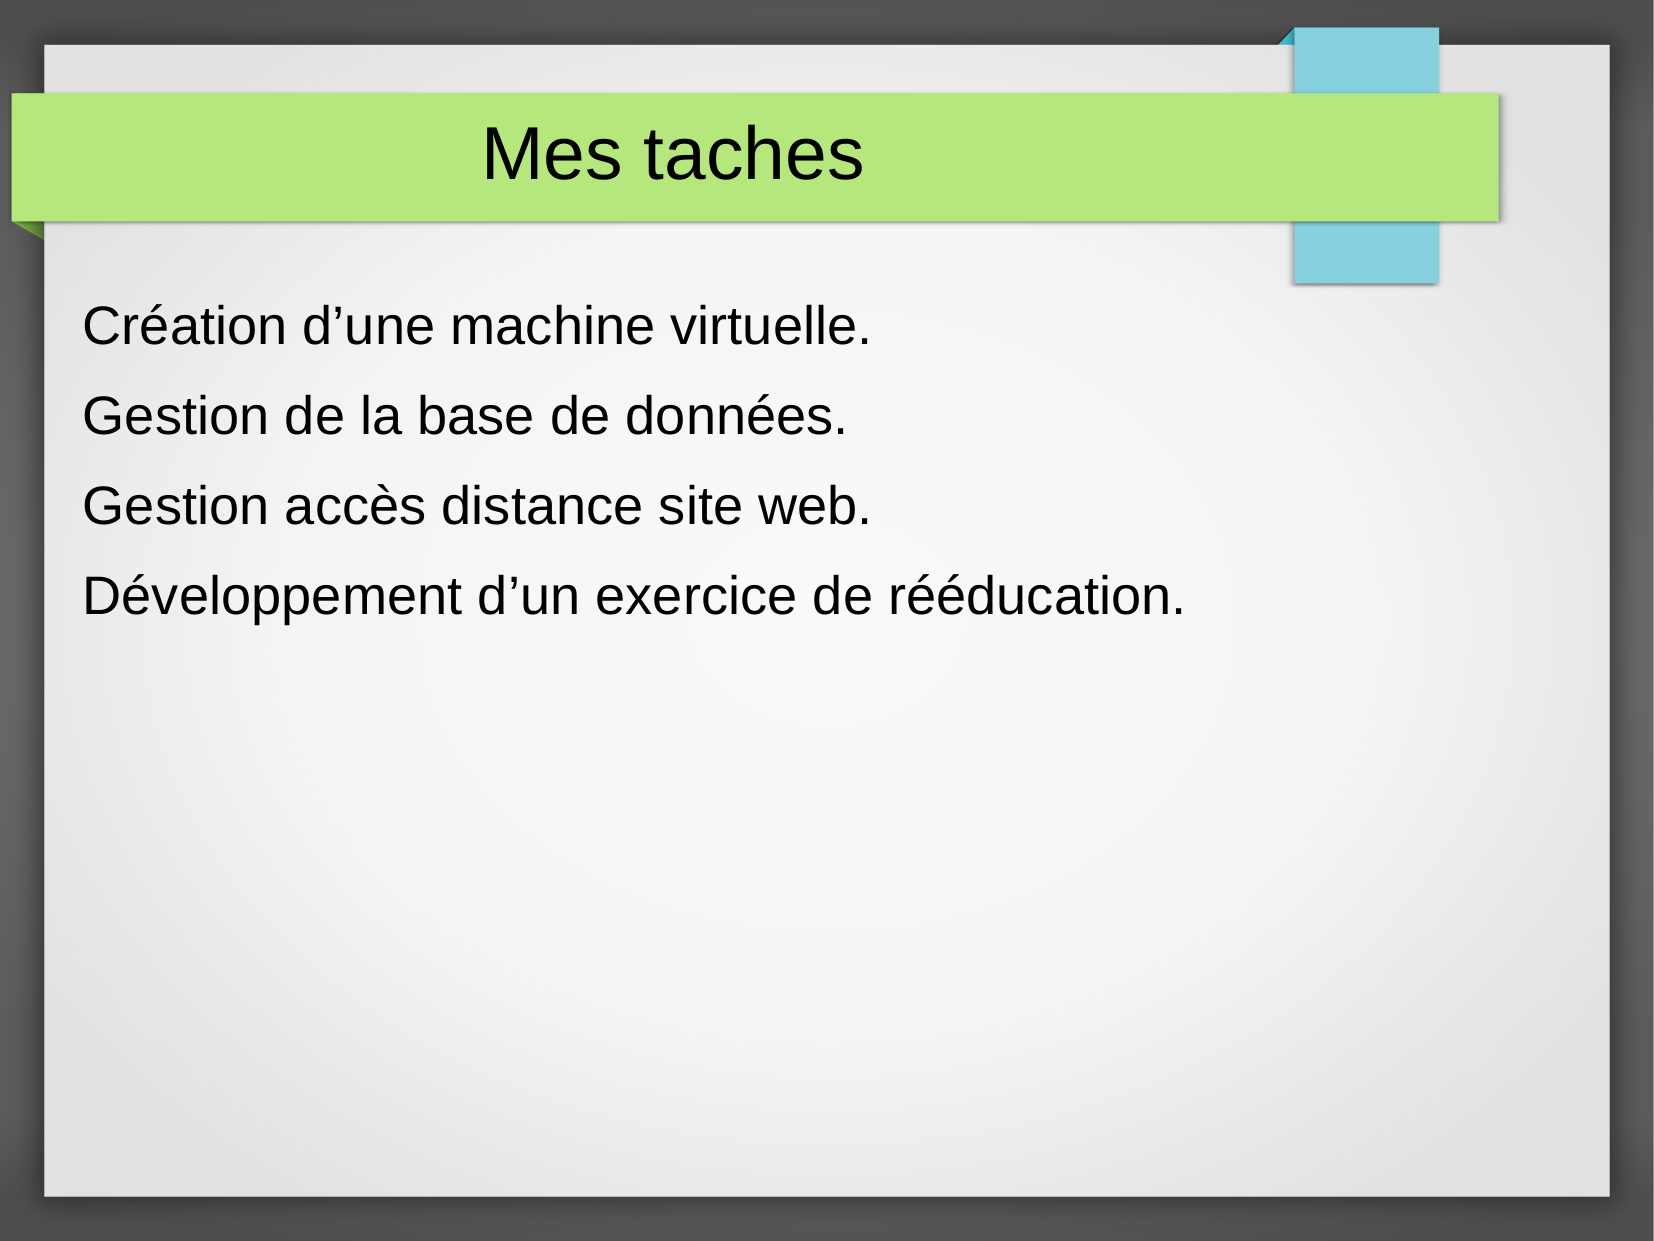

# Mes taches
Création d’une machine virtuelle.
Gestion de la base de données.
Gestion accès distance site web.
Développement d’un exercice de rééducation.